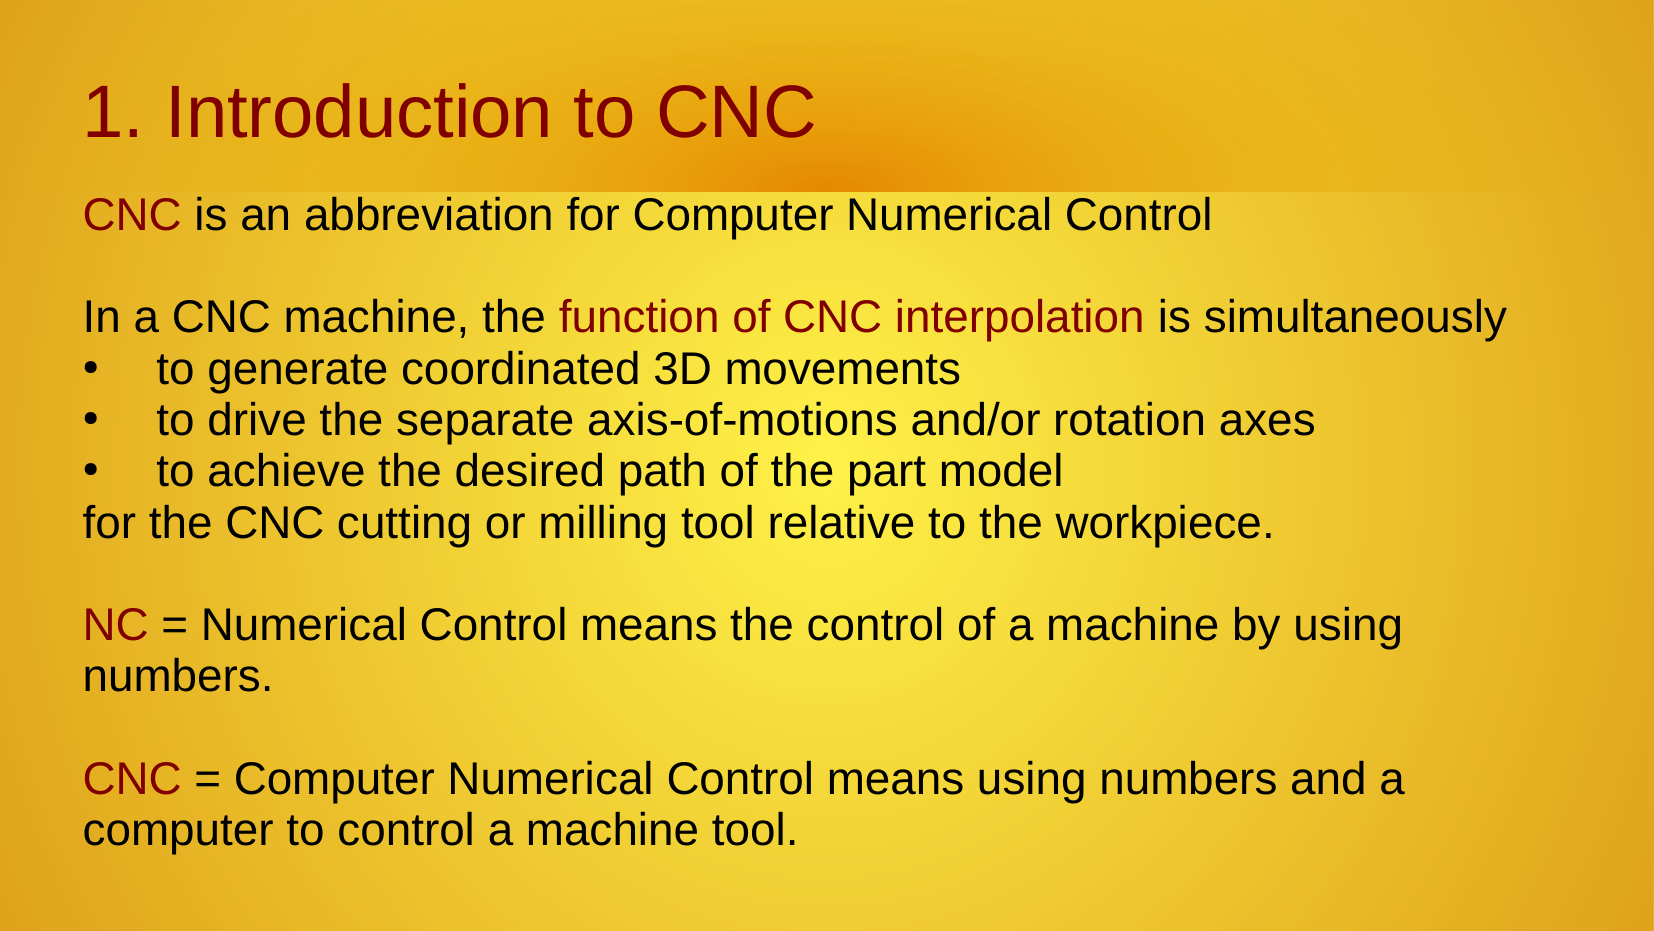

# 1. Introduction to CNC
CNC is an abbreviation for Computer Numerical Control
In a CNC machine, the function of CNC interpolation is simultaneously
 	to generate coordinated 3D movements
 	to drive the separate axis-of-motions and/or rotation axes
 	to achieve the desired path of the part model
for the CNC cutting or milling tool relative to the workpiece.
NC = Numerical Control means the control of a machine by using numbers.
CNC = Computer Numerical Control means using numbers and a computer to control a machine tool.